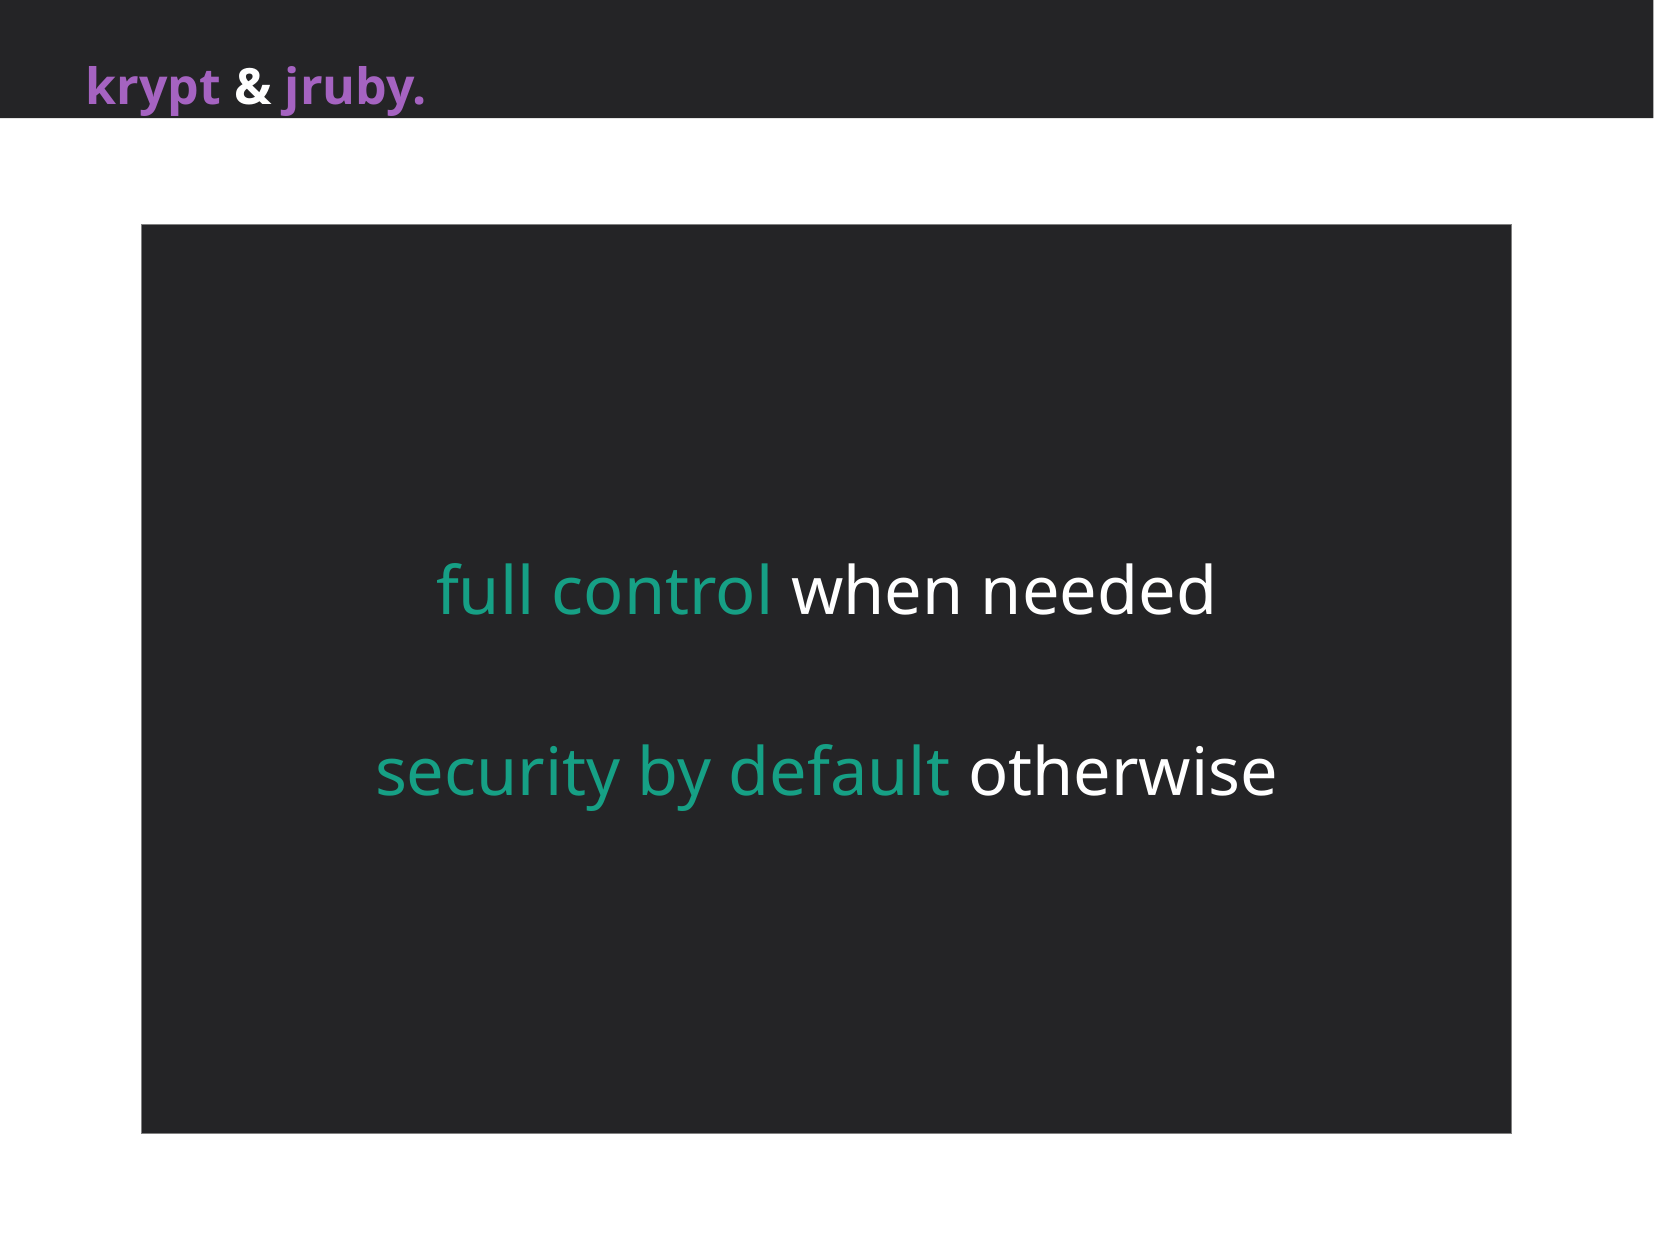

krypt & jruby.
full control when needed
security by default otherwise